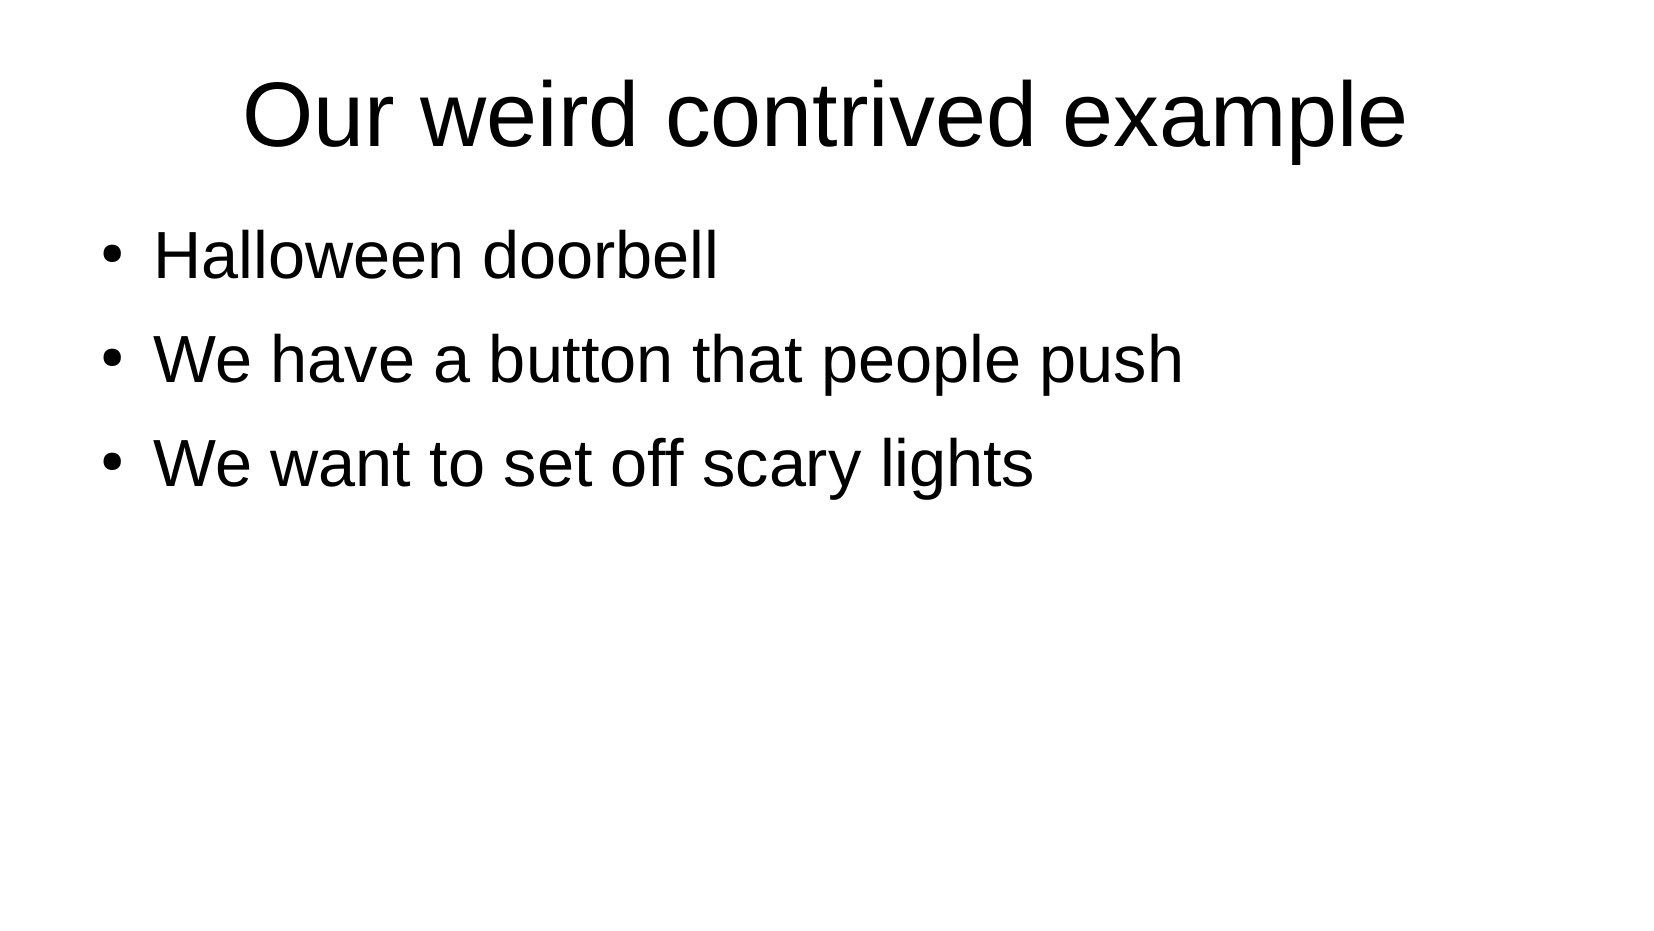

# Our weird contrived example
Halloween doorbell
We have a button that people push
We want to set off scary lights